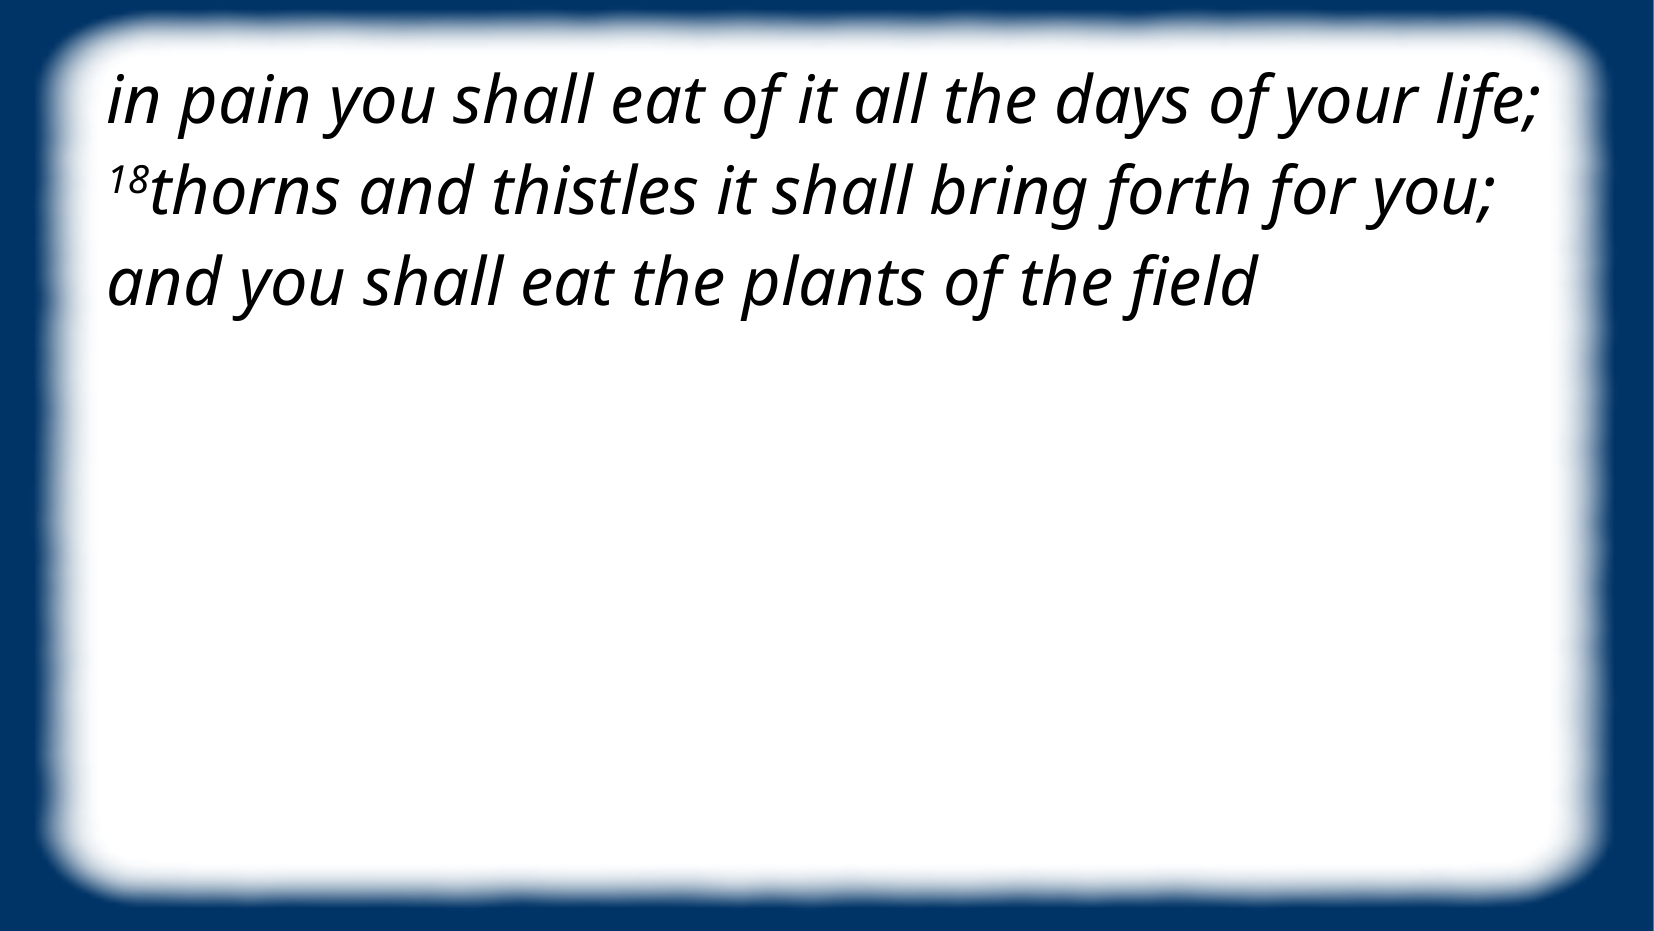

in pain you shall eat of it all the days of your life; 18thorns and thistles it shall bring forth for you; and you shall eat the plants of the field